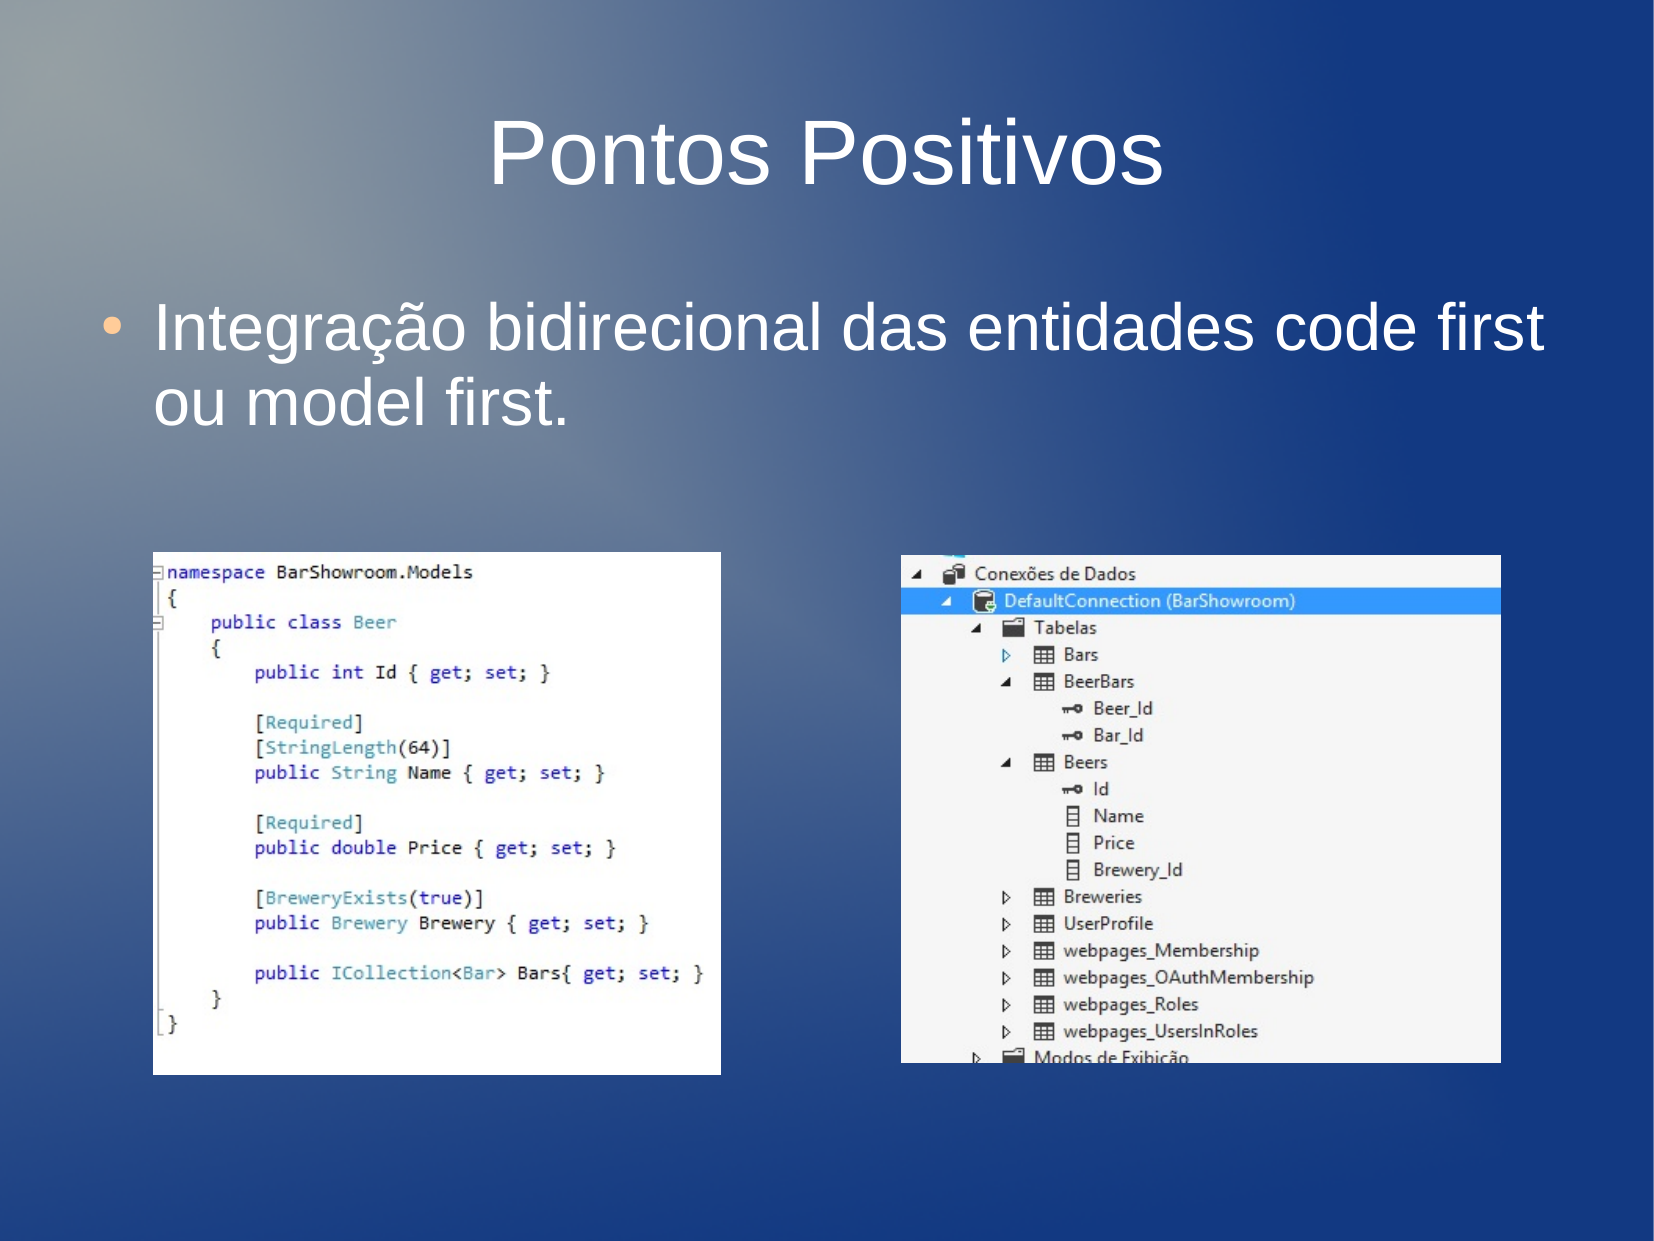

# Pontos Positivos
Integração bidirecional das entidades code first ou model first.